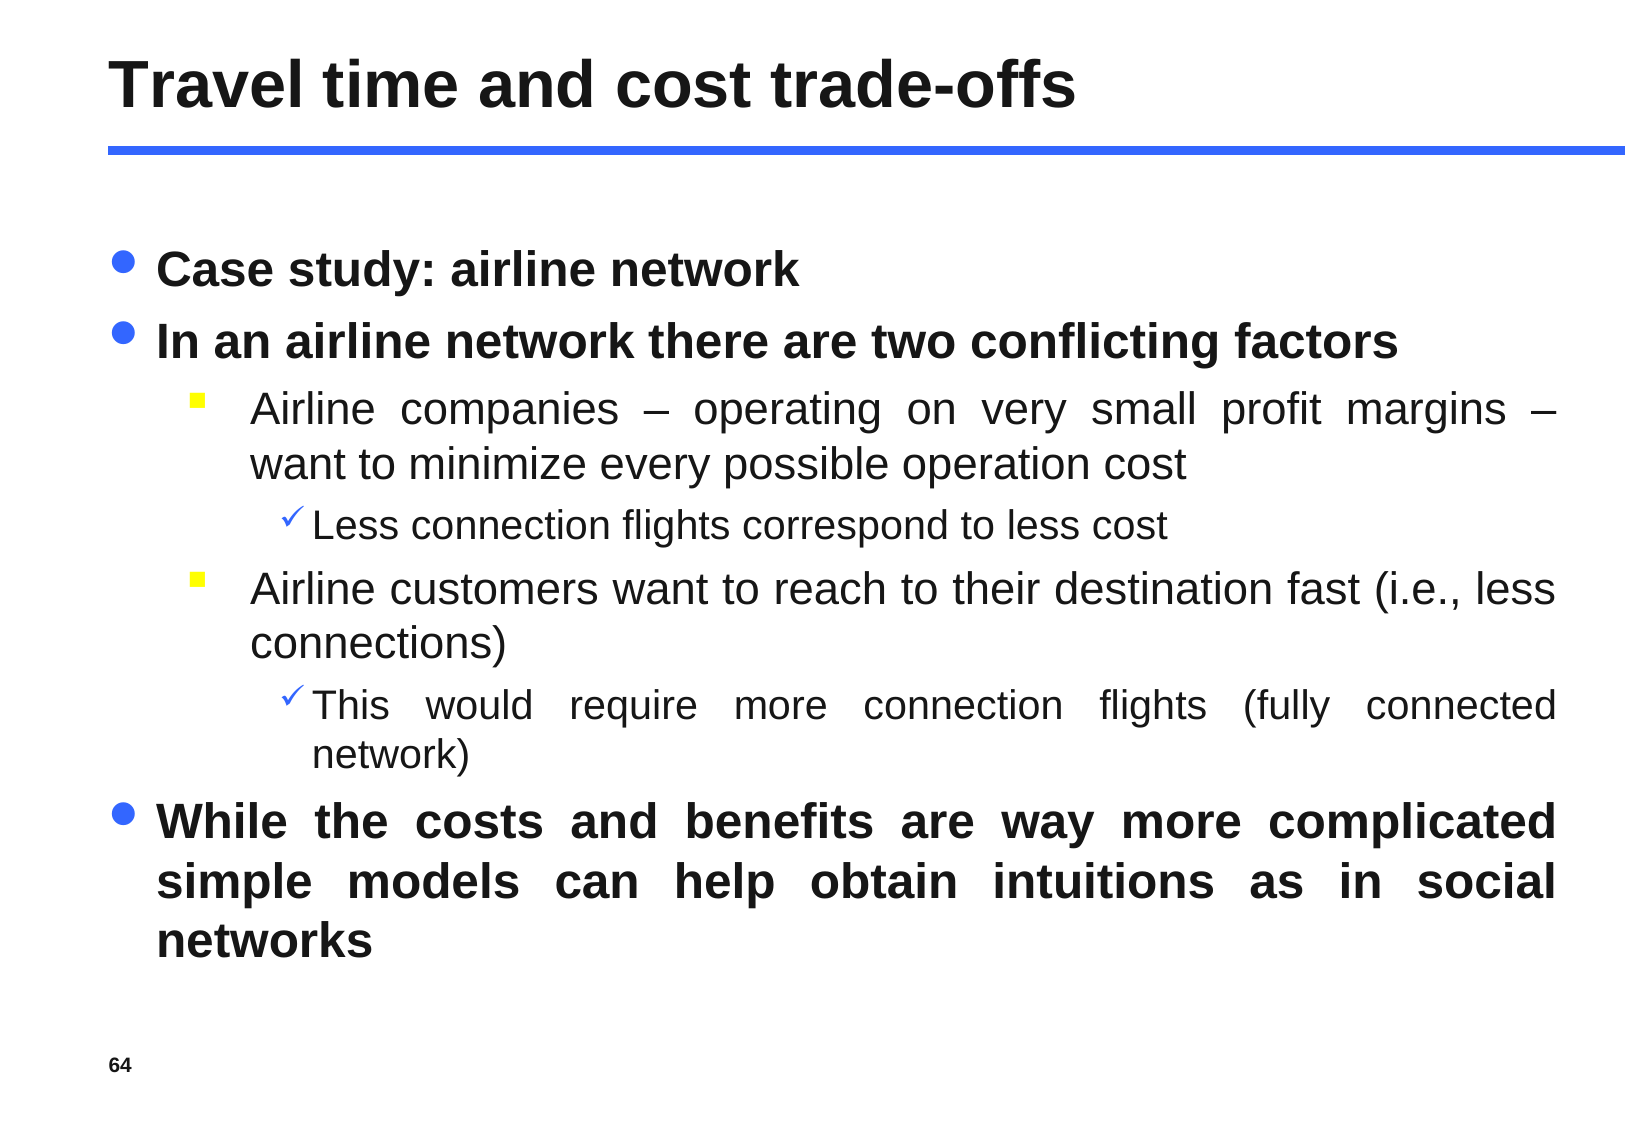

# Travel time and cost trade-offs
Case study: airline network
In an airline network there are two conflicting factors
Airline companies – operating on very small profit margins – want to minimize every possible operation cost
Less connection flights correspond to less cost
Airline customers want to reach to their destination fast (i.e., less connections)
This would require more connection flights (fully connected network)
While the costs and benefits are way more complicated simple models can help obtain intuitions as in social networks